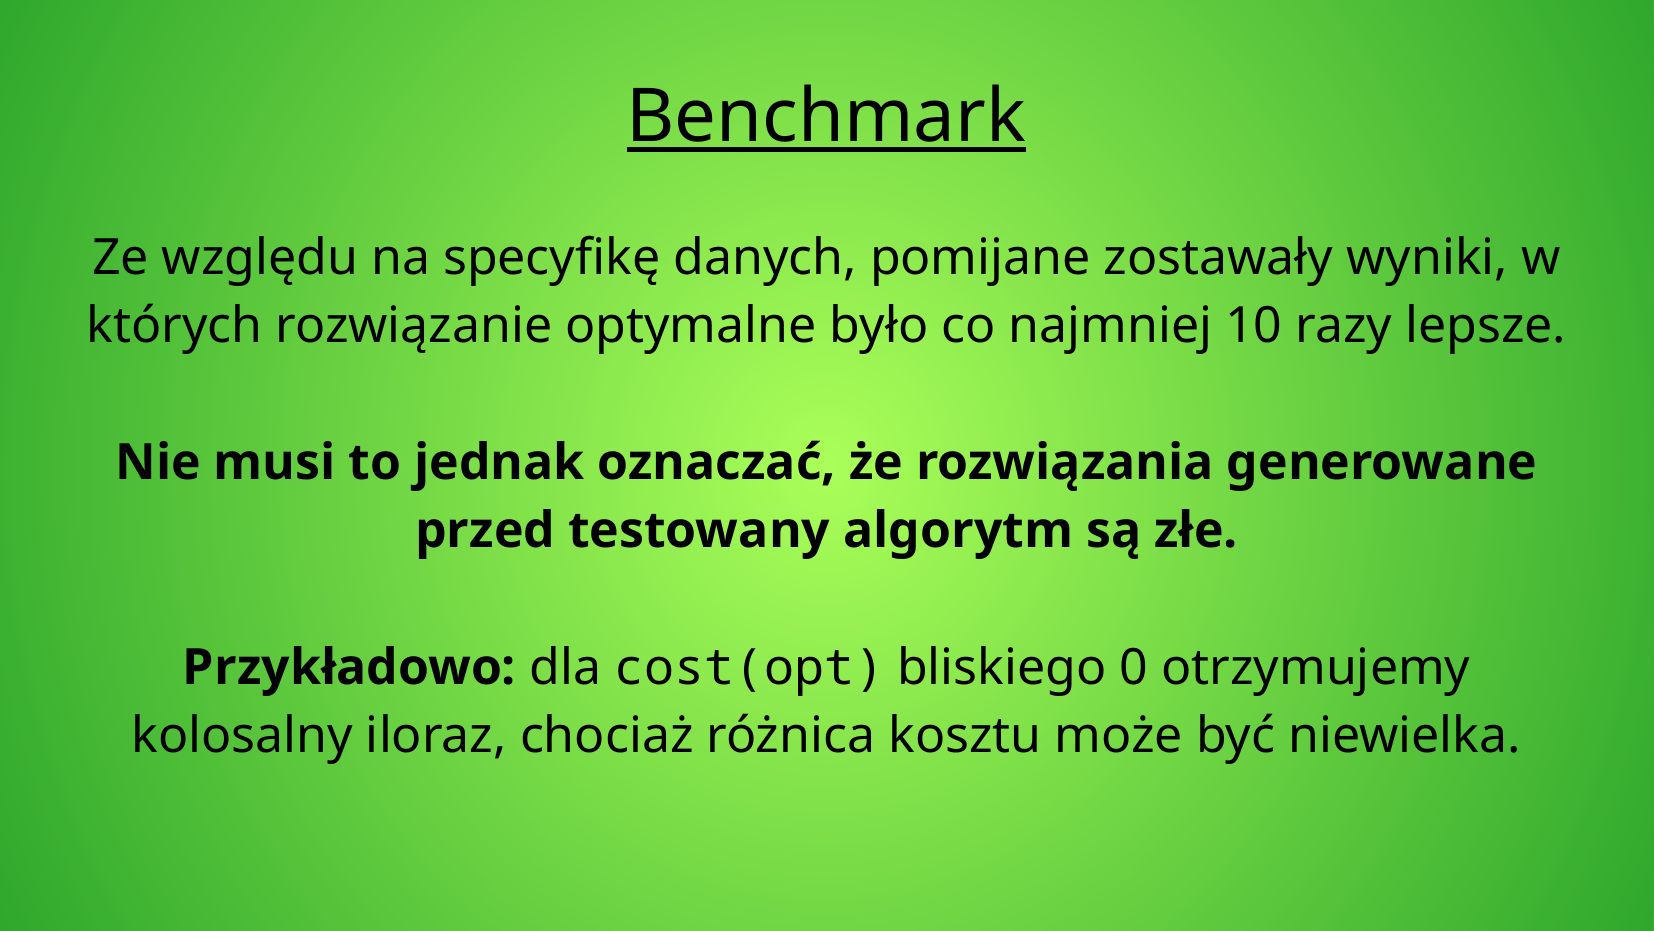

# Benchmark
Ze względu na specyfikę danych, pomijane zostawały wyniki, w których rozwiązanie optymalne było co najmniej 10 razy lepsze.
Nie musi to jednak oznaczać, że rozwiązania generowane przed testowany algorytm są złe.
Przykładowo: dla cost(opt) bliskiego 0 otrzymujemy kolosalny iloraz, chociaż różnica kosztu może być niewielka.